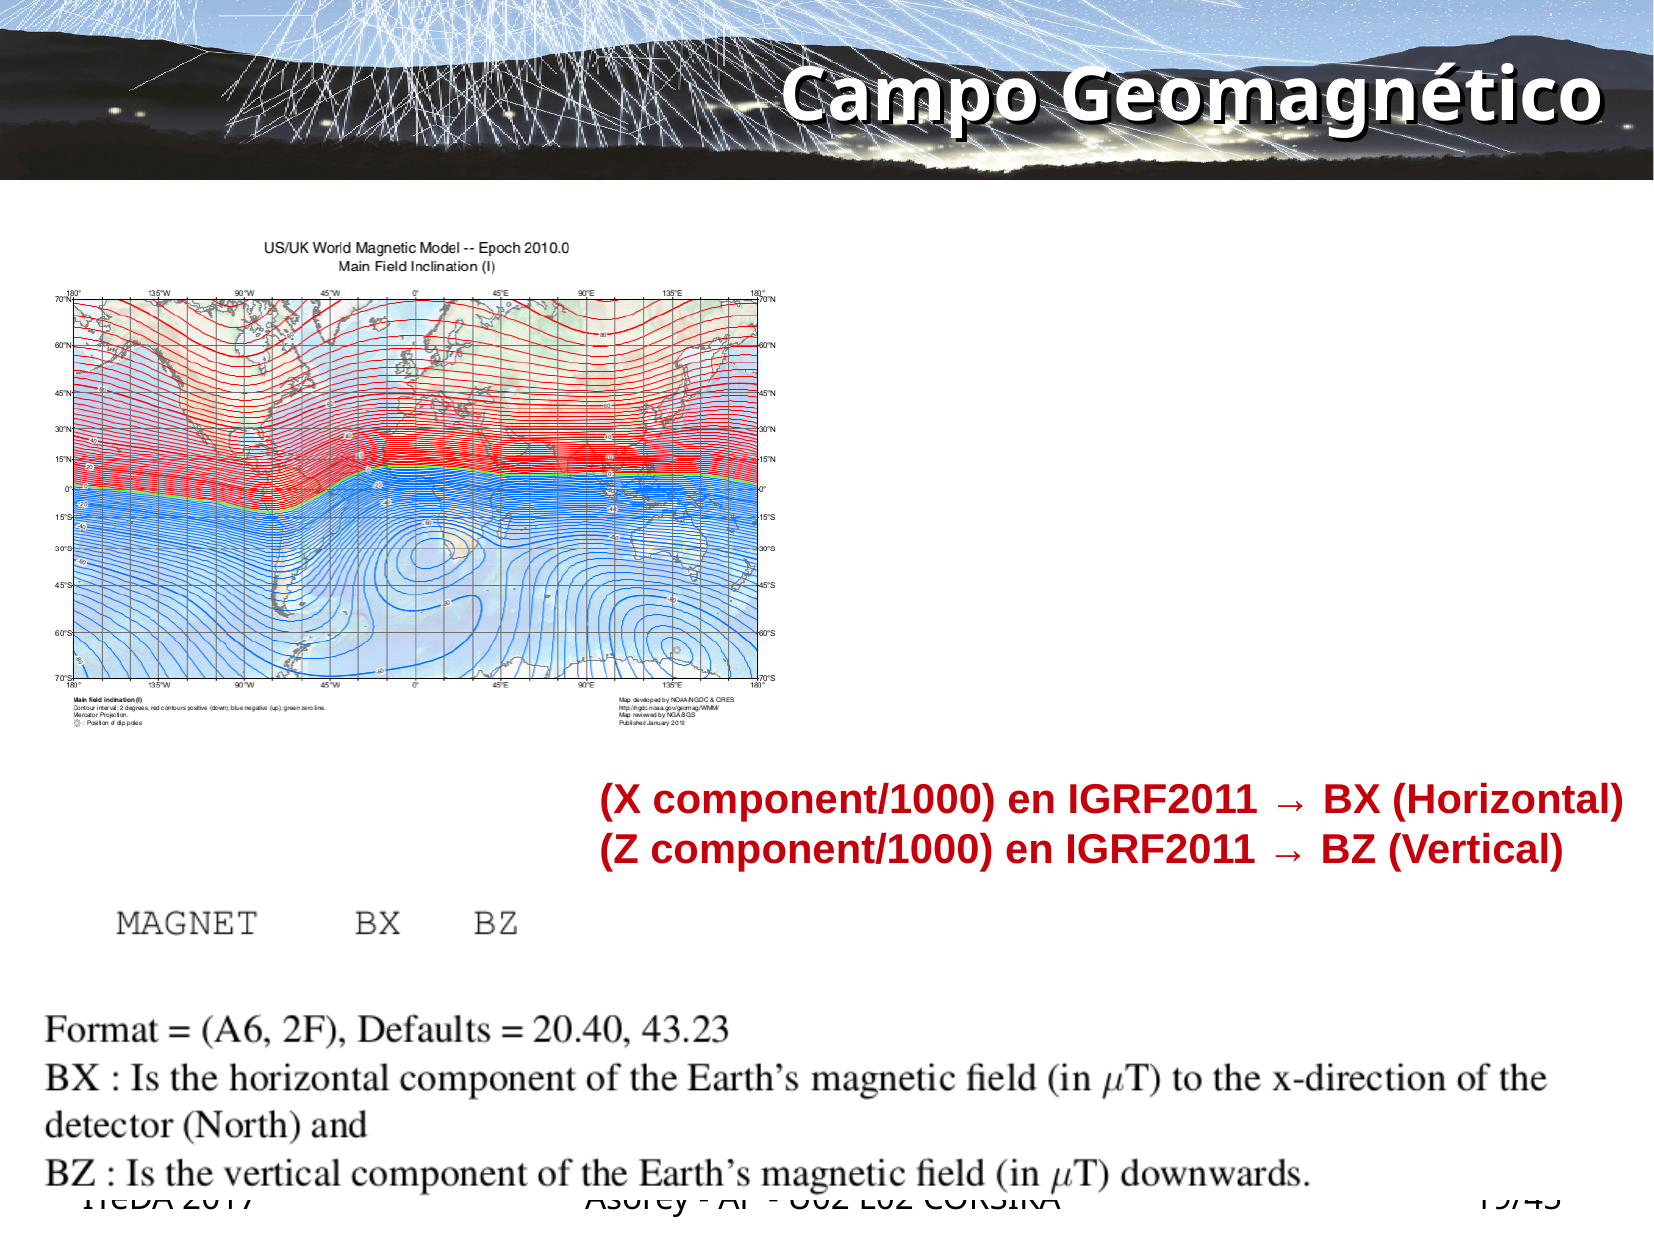

# Campo Geomagnético
(X component/1000) en IGRF2011 → BX (Horizontal)
(Z component/1000) en IGRF2011 → BZ (Vertical)
ITeDA 2017
Asorey - AP - U02 L02 CORSIKA
19